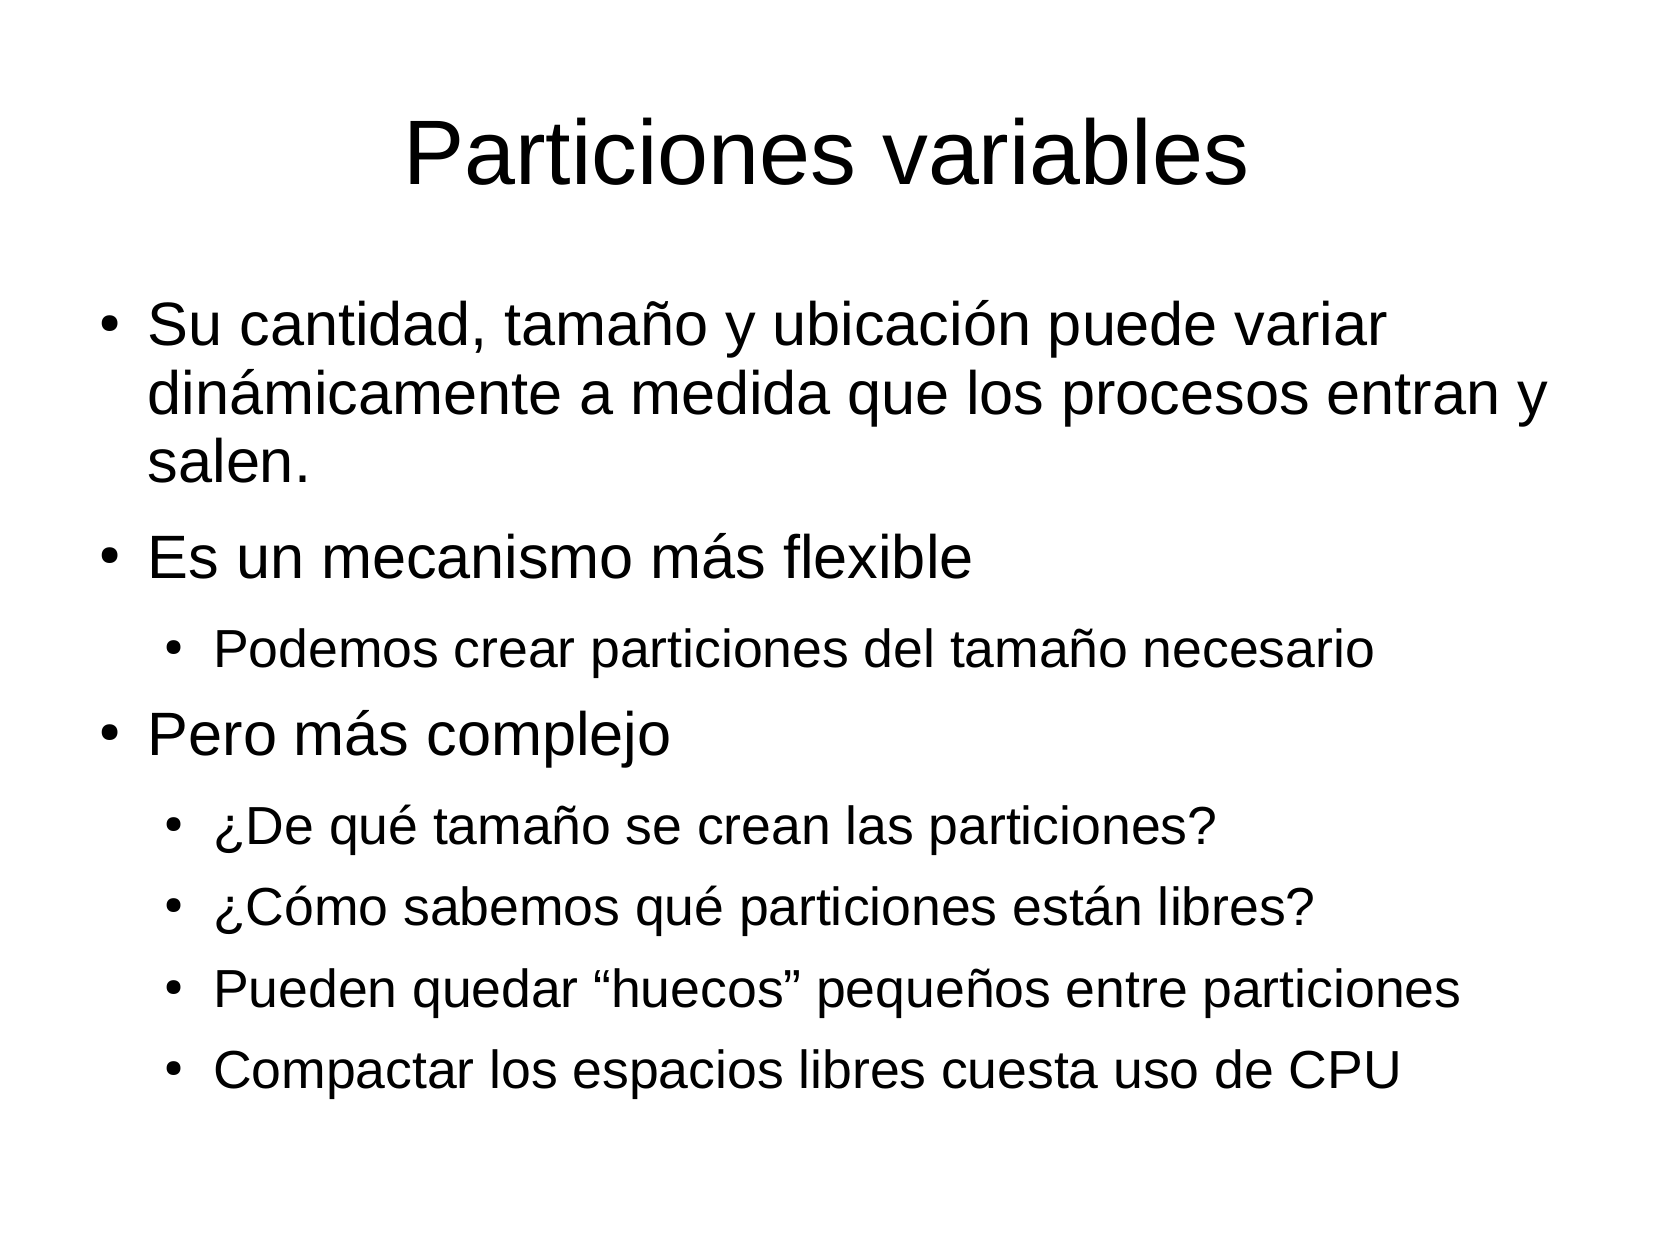

# Particiones variables
Su cantidad, tamaño y ubicación puede variar dinámicamente a medida que los procesos entran y salen.
Es un mecanismo más flexible
Podemos crear particiones del tamaño necesario
Pero más complejo
¿De qué tamaño se crean las particiones?
¿Cómo sabemos qué particiones están libres?
Pueden quedar “huecos” pequeños entre particiones
Compactar los espacios libres cuesta uso de CPU